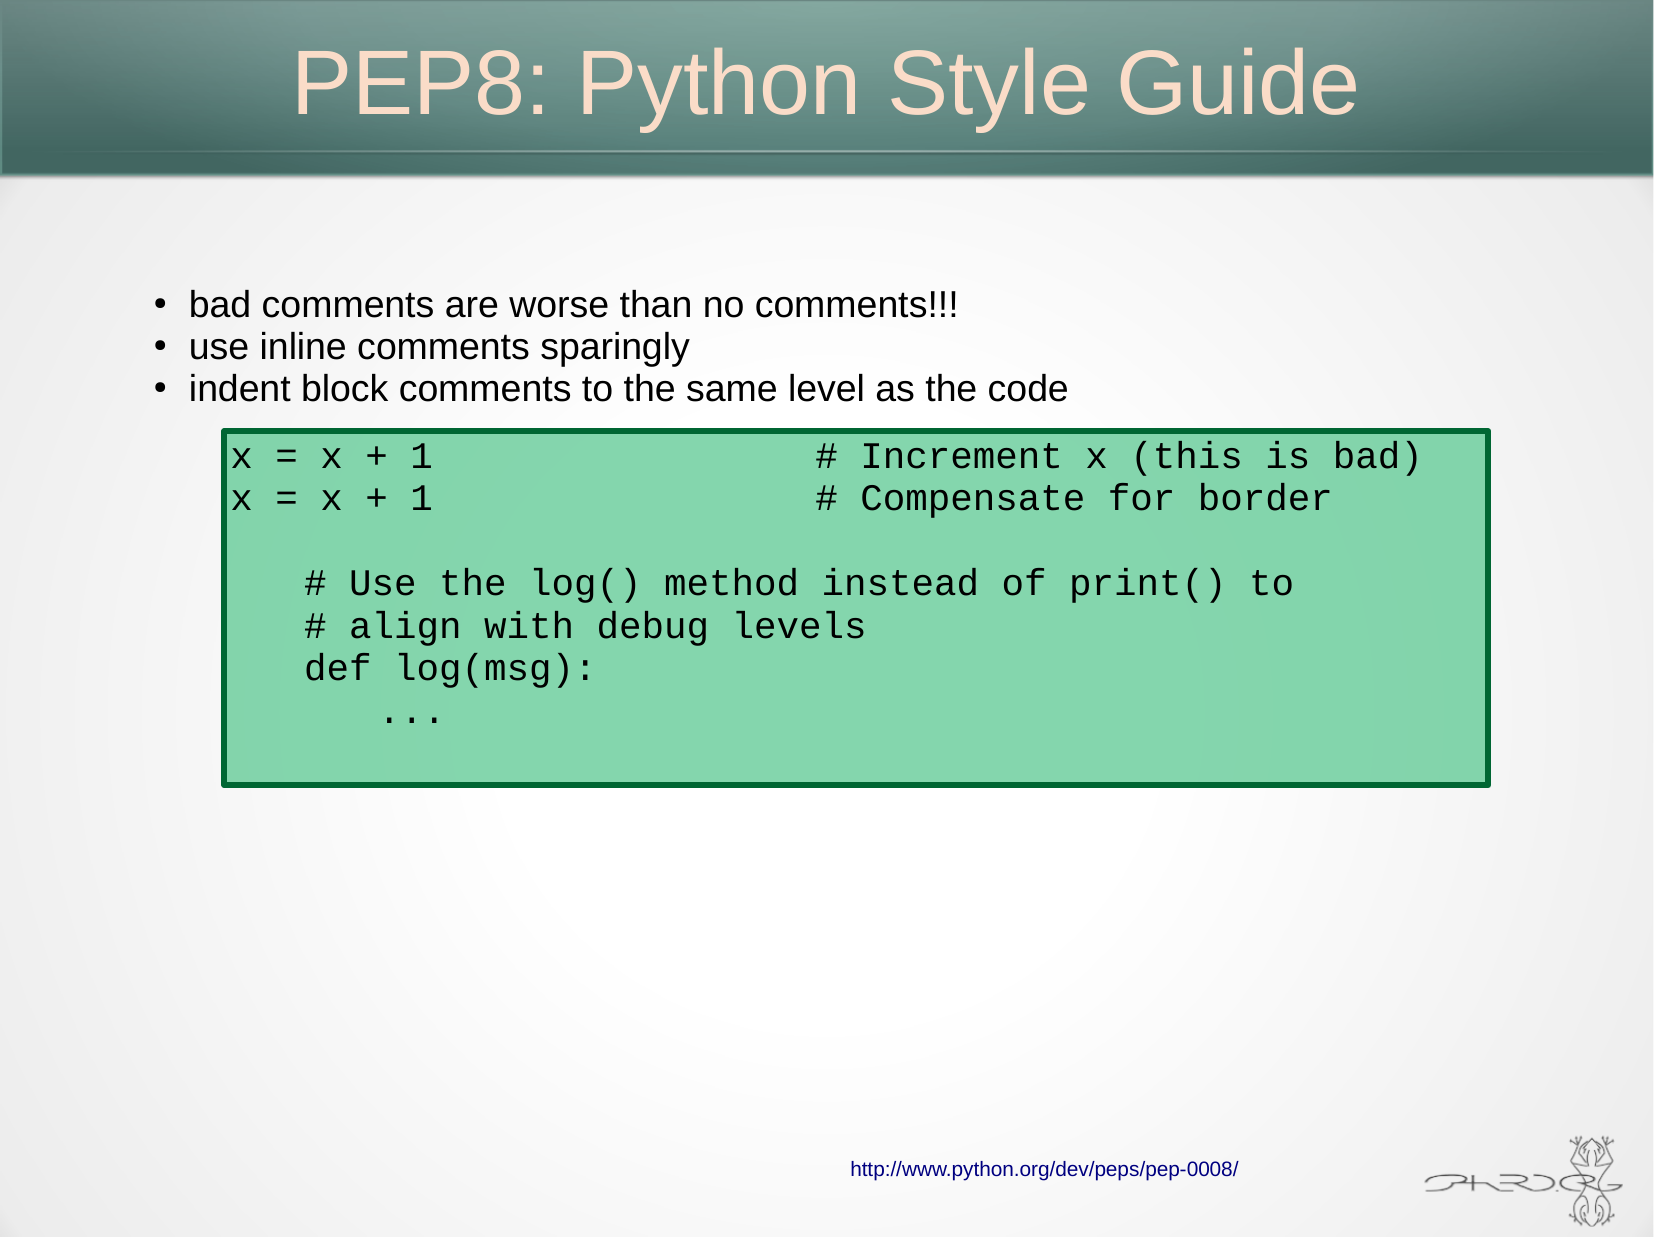

# PEP8: Python Style Guide
bad comments are worse than no comments!!!
use inline comments sparingly
indent block comments to the same level as the code
x = x + 1 # Increment x (this is bad)
x = x + 1 # Compensate for border
	# Use the log() method instead of print() to
	# align with debug levels
	def log(msg):
		...
http://www.python.org/dev/peps/pep-0008/